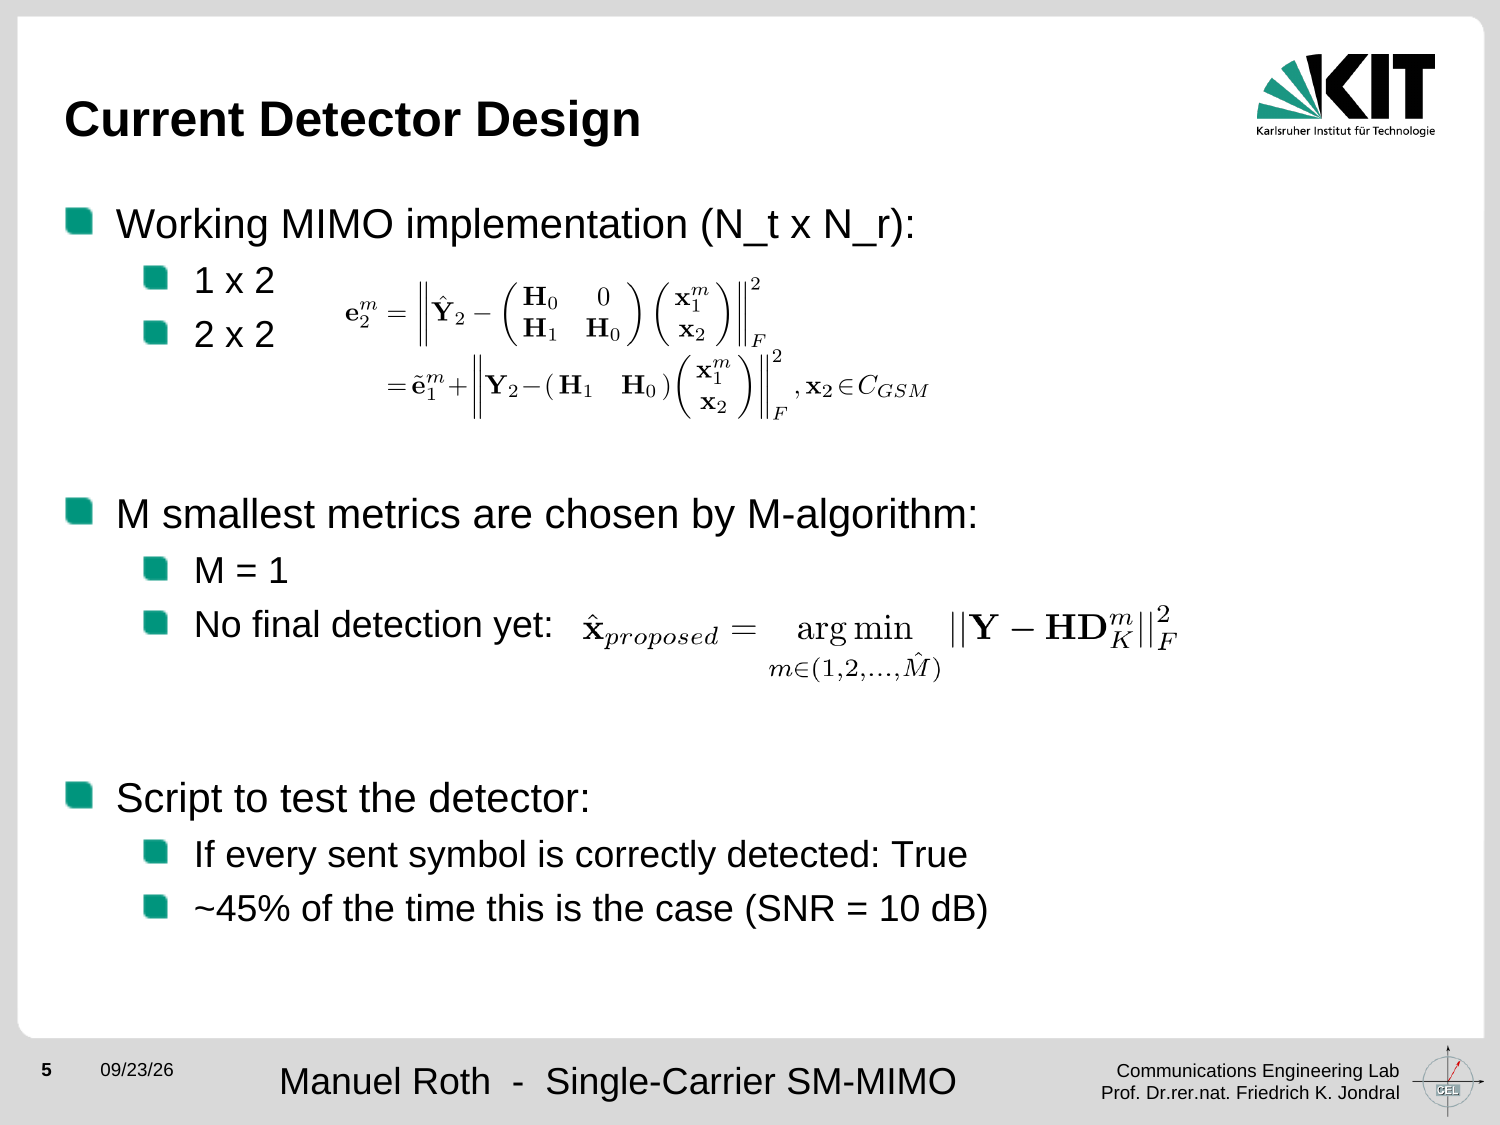

# Current Detector Design
Working MIMO implementation (N_t x N_r):
1 x 2
2 x 2
M smallest metrics are chosen by M-algorithm:
M = 1
No final detection yet:
Script to test the detector:
If every sent symbol is correctly detected: True
~45% of the time this is the case (SNR = 10 dB)
Manuel Roth - Single-Carrier SM-MIMO